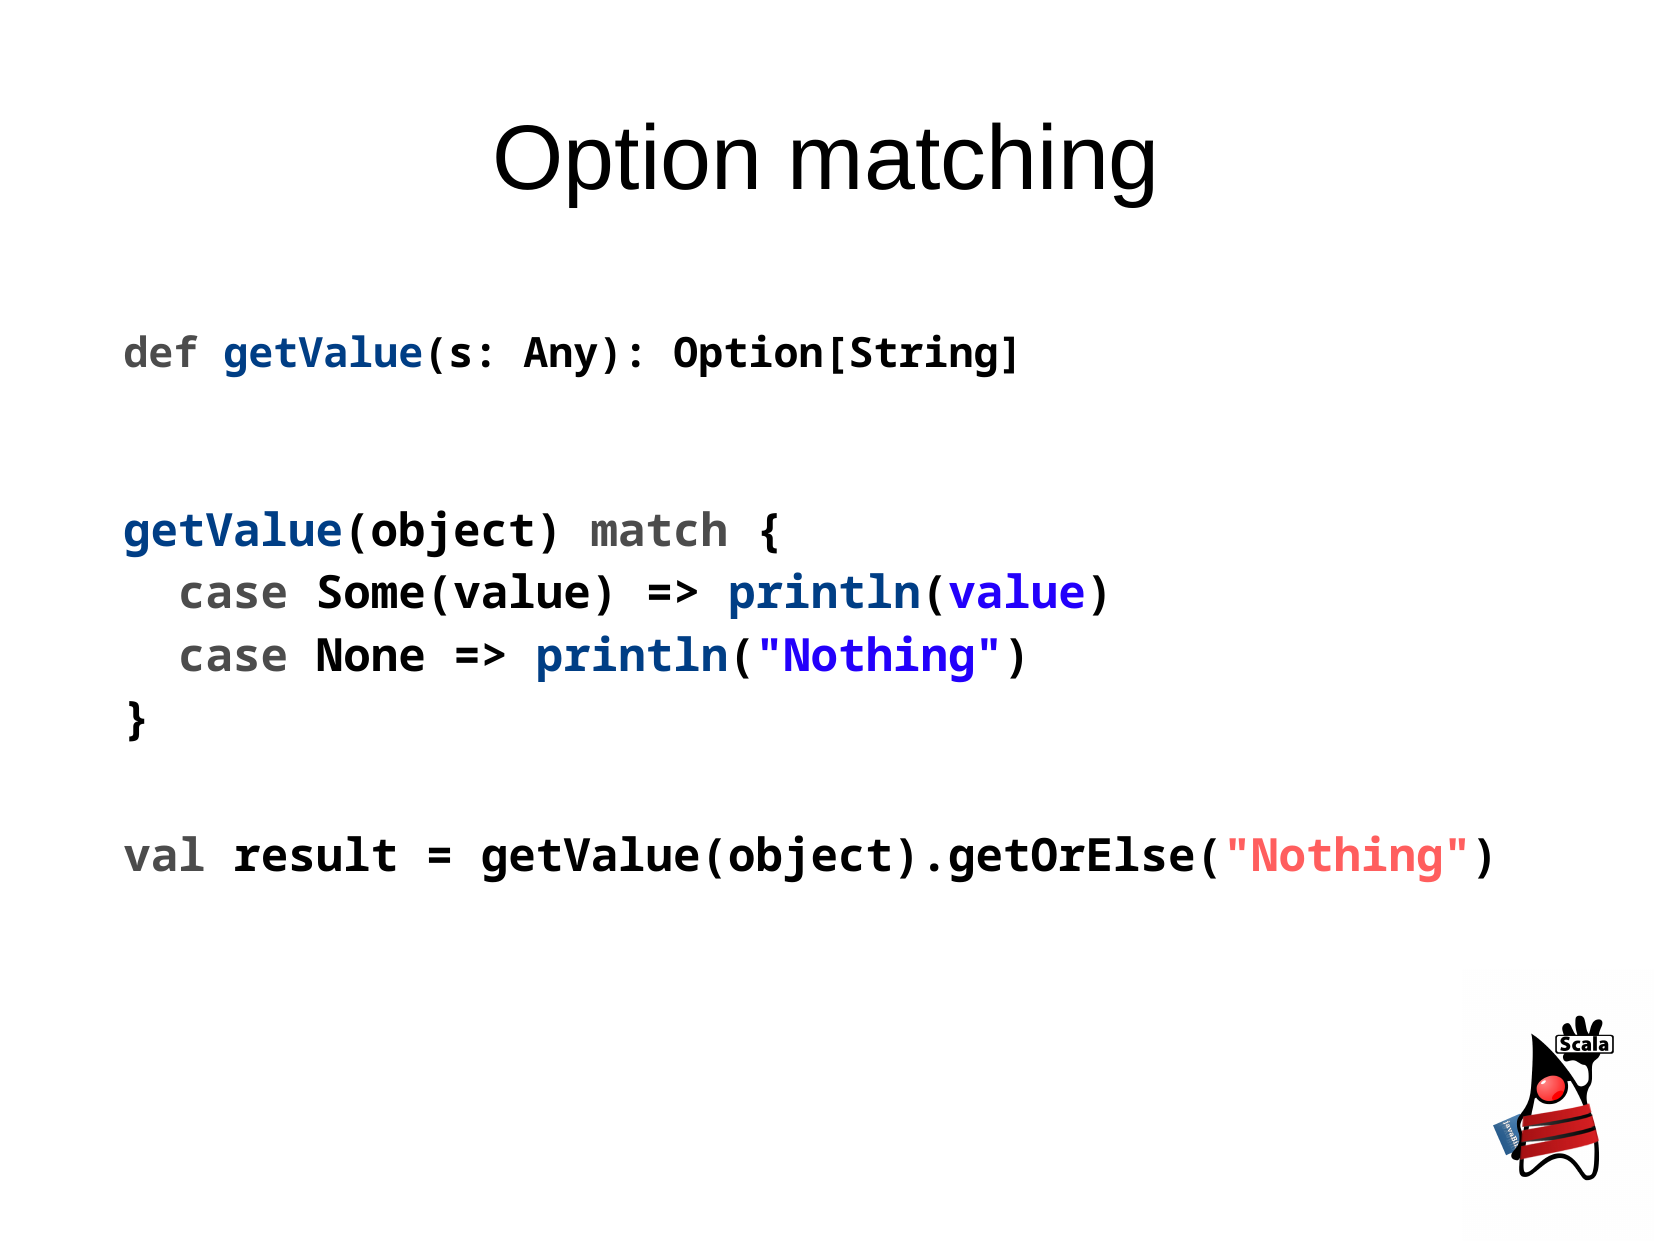

Option matching
def getValue(s: Any): Option[String]
 getValue(object) match {
 case Some(value) => println(value)
 case None => println("Nothing")
 }
val result = getValue(object).getOrElse("Nothing")